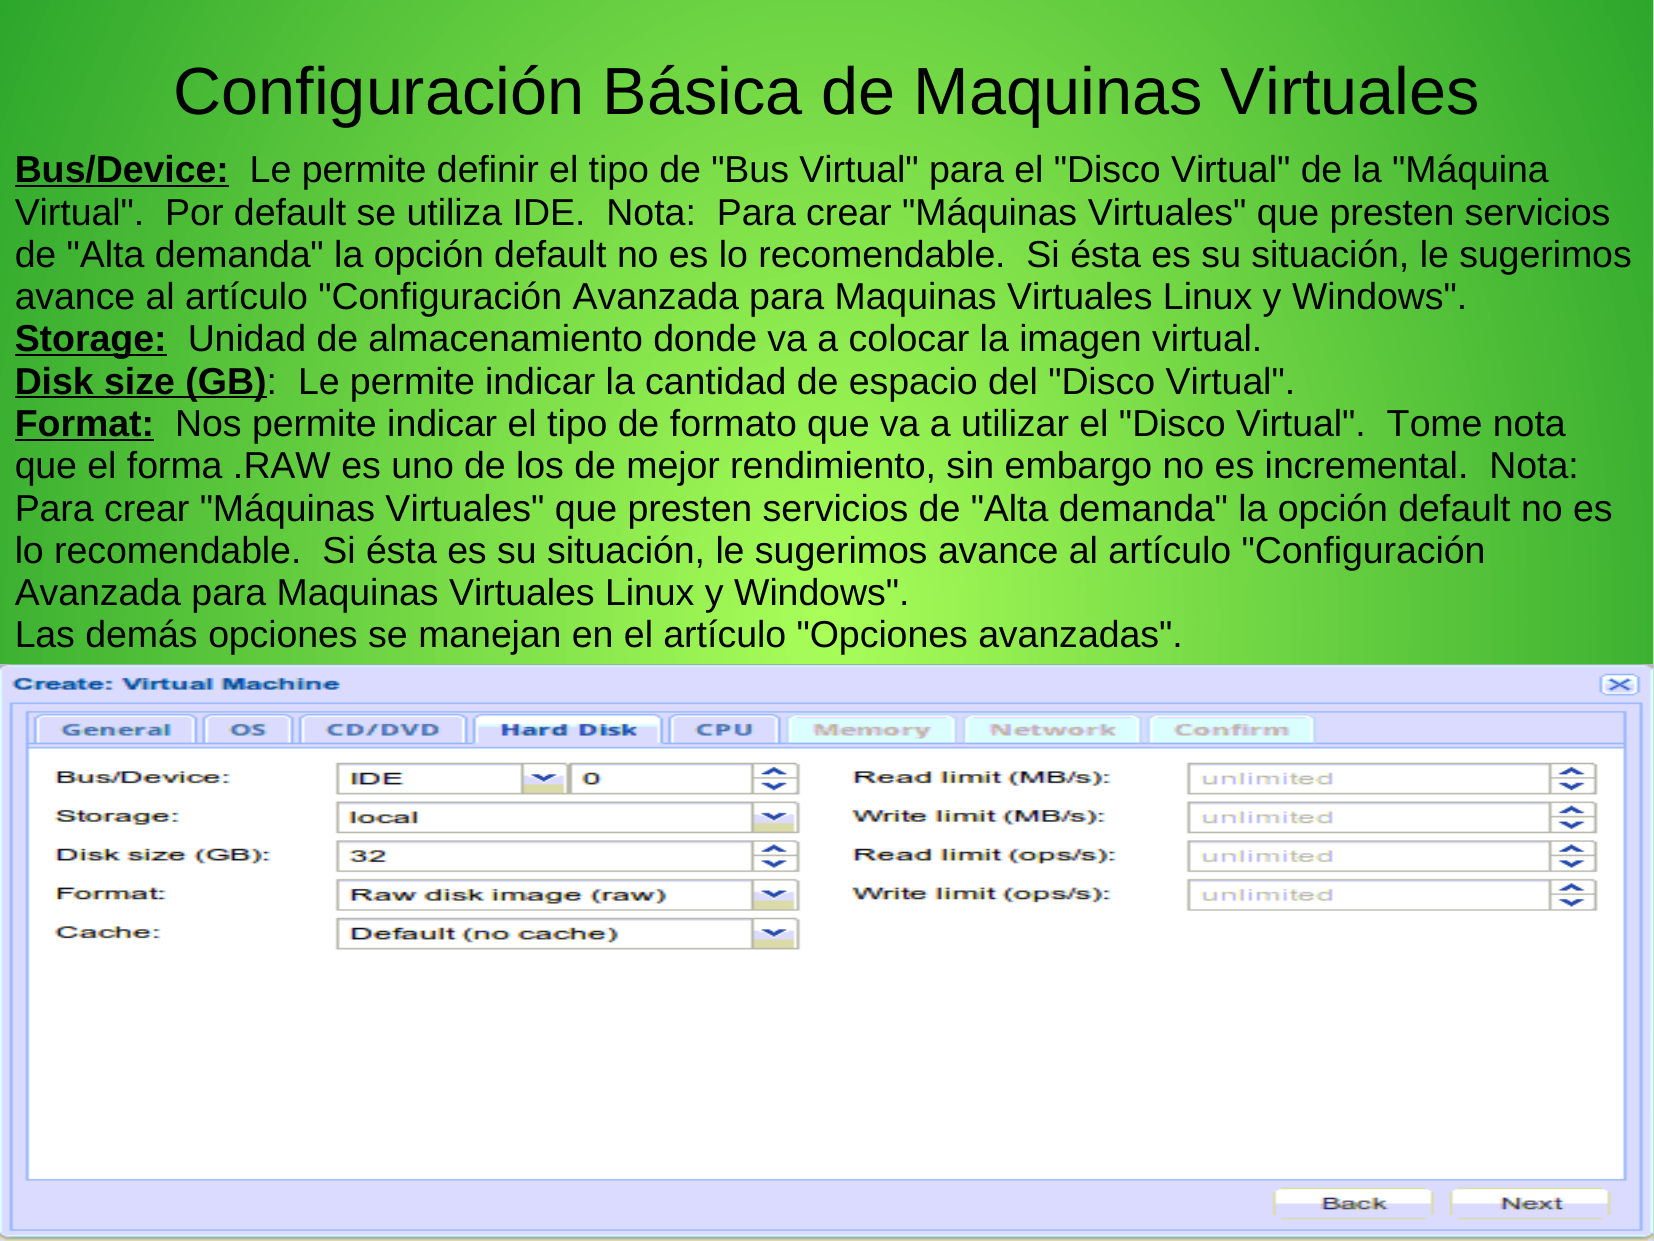

Configuración Básica de Maquinas Virtuales
Bus/Device: Le permite definir el tipo de "Bus Virtual" para el "Disco Virtual" de la "Máquina Virtual". Por default se utiliza IDE. Nota: Para crear "Máquinas Virtuales" que presten servicios de "Alta demanda" la opción default no es lo recomendable. Si ésta es su situación, le sugerimos avance al artículo "Configuración Avanzada para Maquinas Virtuales Linux y Windows".
Storage: Unidad de almacenamiento donde va a colocar la imagen virtual.
Disk size (GB): Le permite indicar la cantidad de espacio del "Disco Virtual".
Format: Nos permite indicar el tipo de formato que va a utilizar el "Disco Virtual". Tome nota que el forma .RAW es uno de los de mejor rendimiento, sin embargo no es incremental. Nota: Para crear "Máquinas Virtuales" que presten servicios de "Alta demanda" la opción default no es lo recomendable. Si ésta es su situación, le sugerimos avance al artículo "Configuración Avanzada para Maquinas Virtuales Linux y Windows".
Las demás opciones se manejan en el artículo "Opciones avanzadas".